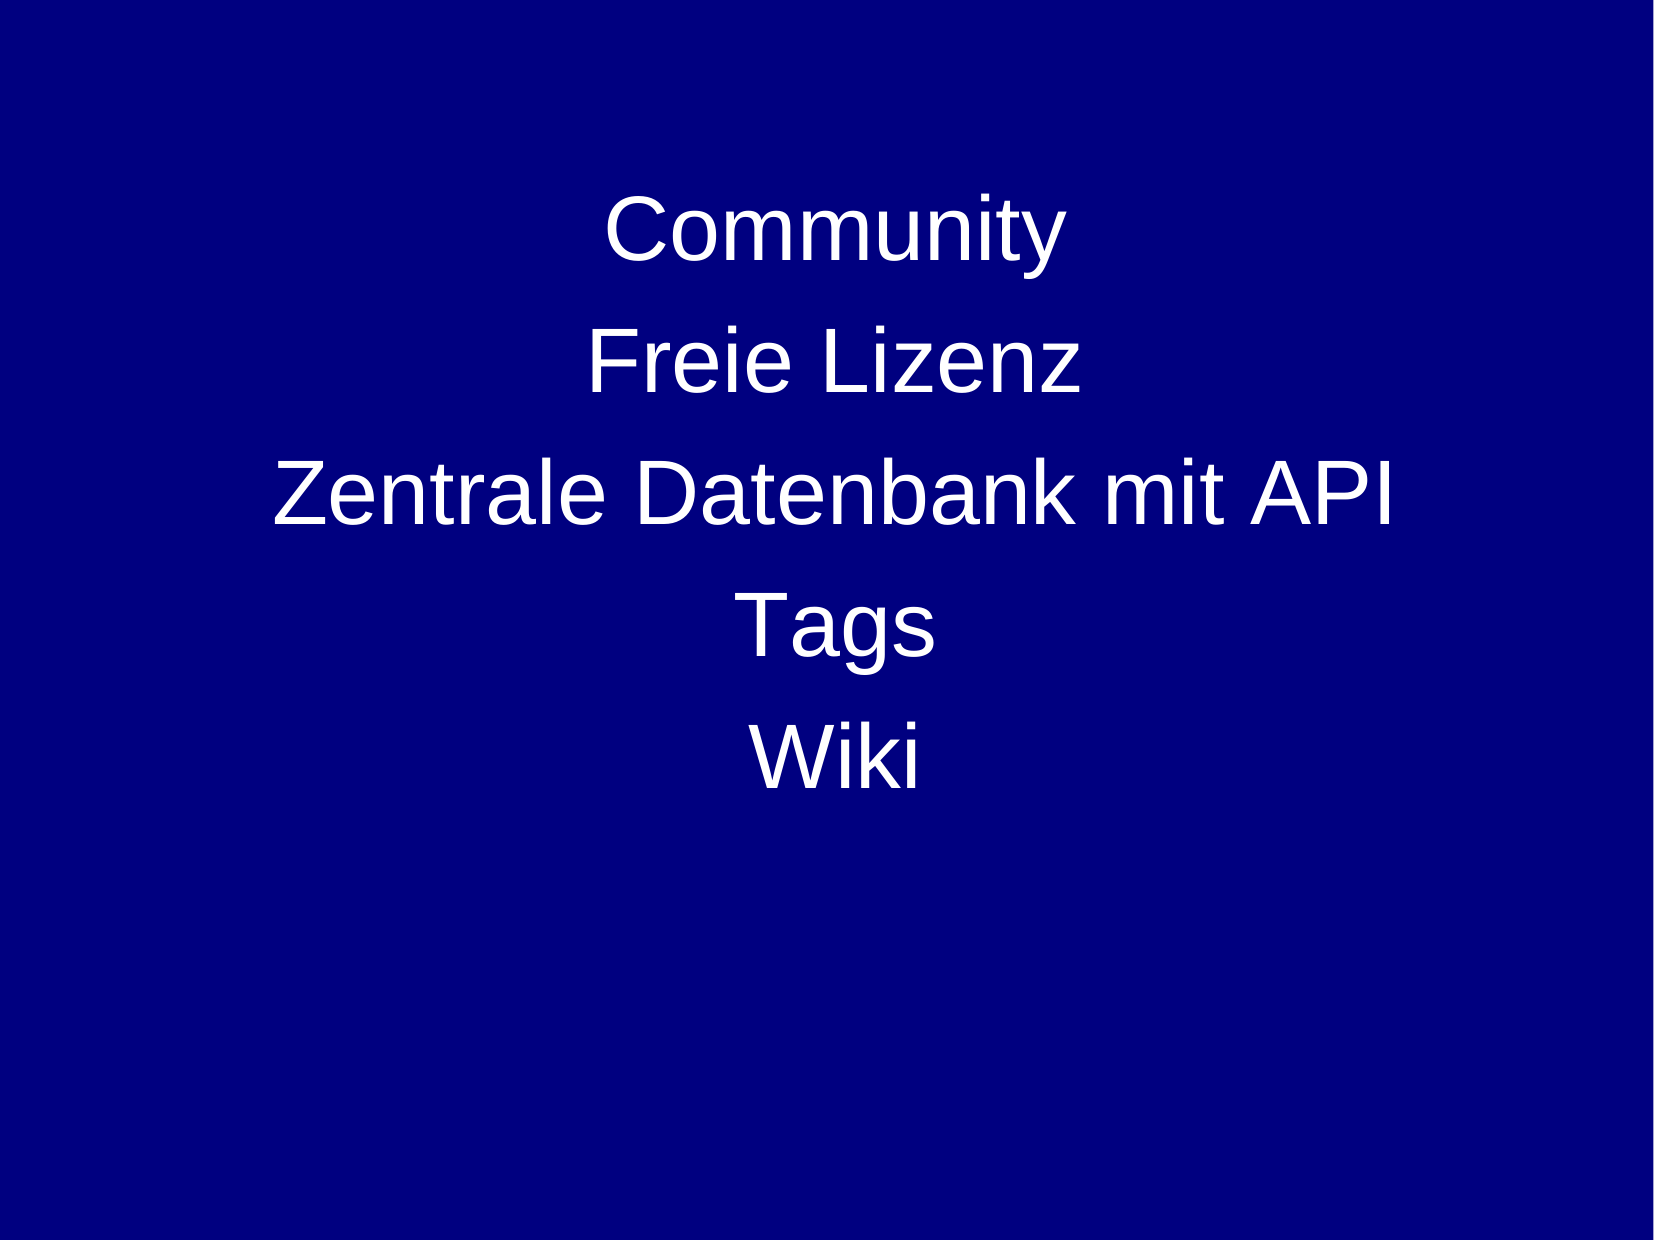

# Community
Freie Lizenz
Zentrale Datenbank mit API
Tags
Wiki